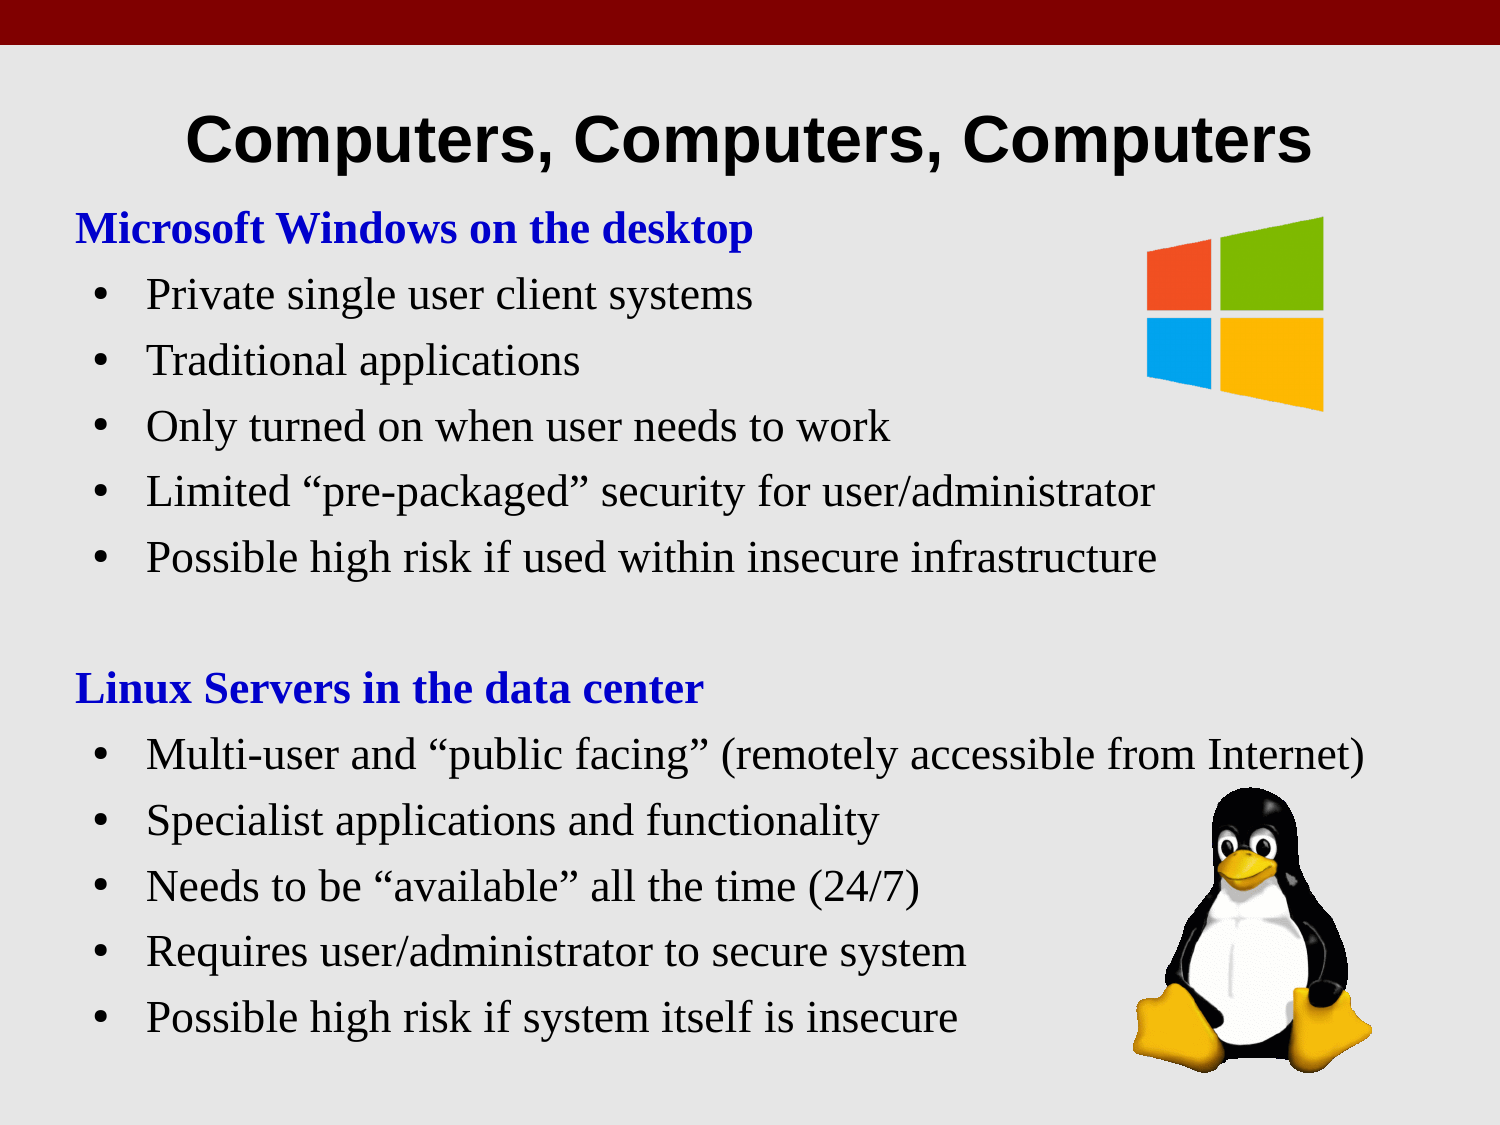

# Computers, Computers, Computers
Microsoft Windows on the desktop
Private single user client systems
Traditional applications
Only turned on when user needs to work
Limited “pre-packaged” security for user/administrator
Possible high risk if used within insecure infrastructure
Linux Servers in the data center
Multi-user and “public facing” (remotely accessible from Internet)
Specialist applications and functionality
Needs to be “available” all the time (24/7)
Requires user/administrator to secure system
Possible high risk if system itself is insecure